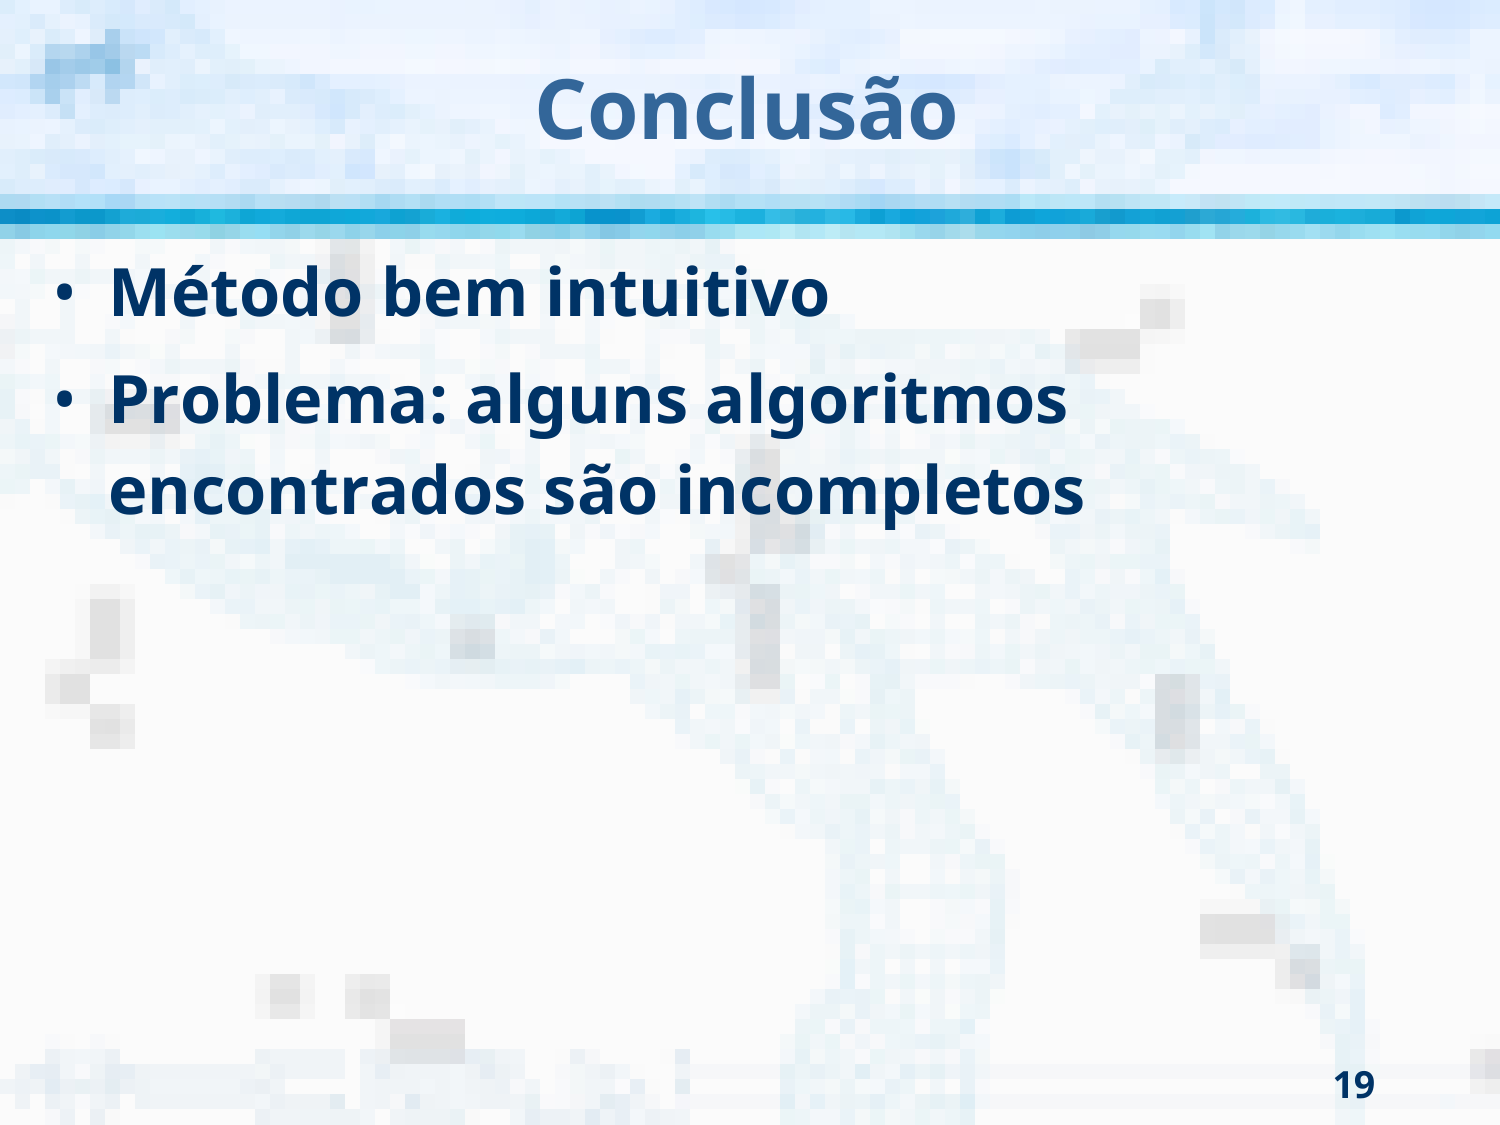

Conclusão
Método bem intuitivo
Problema: alguns algoritmos encontrados são incompletos